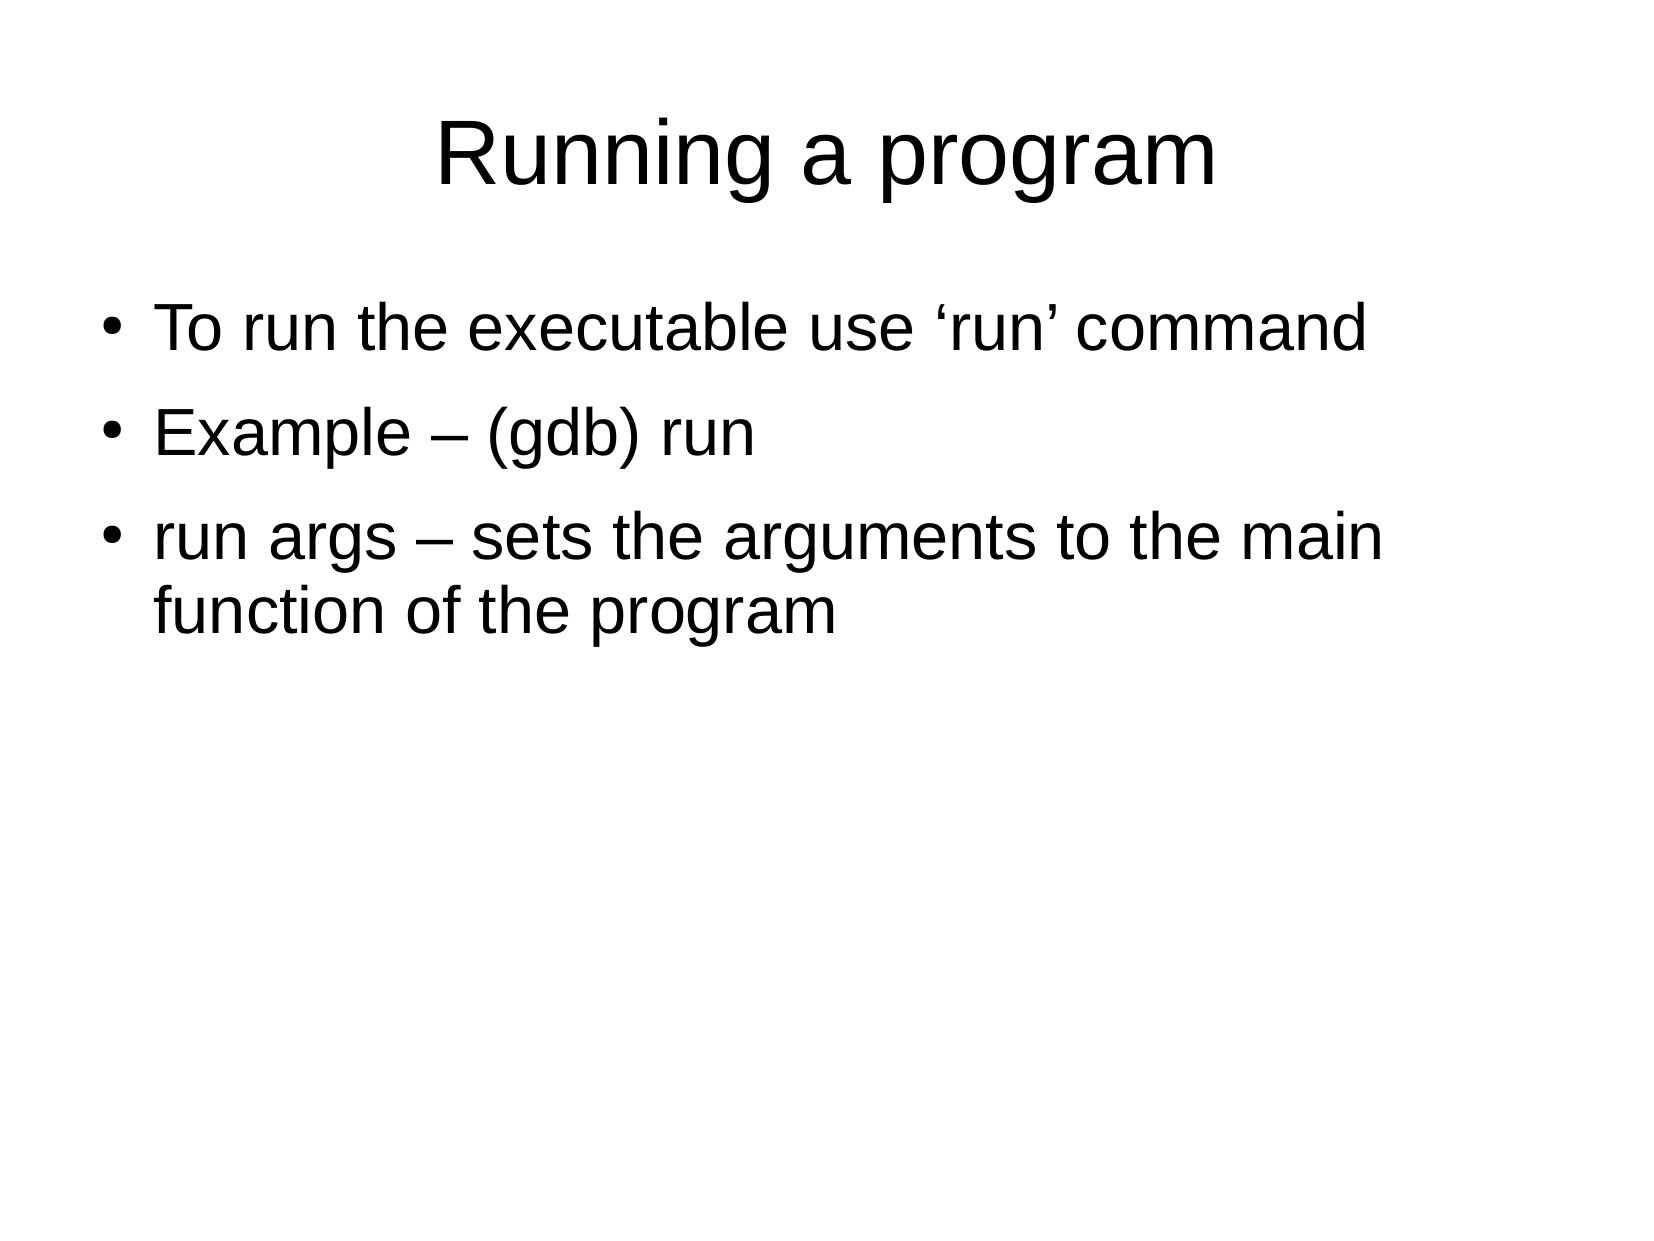

# Running a program
To run the executable use ‘run’ command
Example – (gdb) run
run args – sets the arguments to the main function of the program